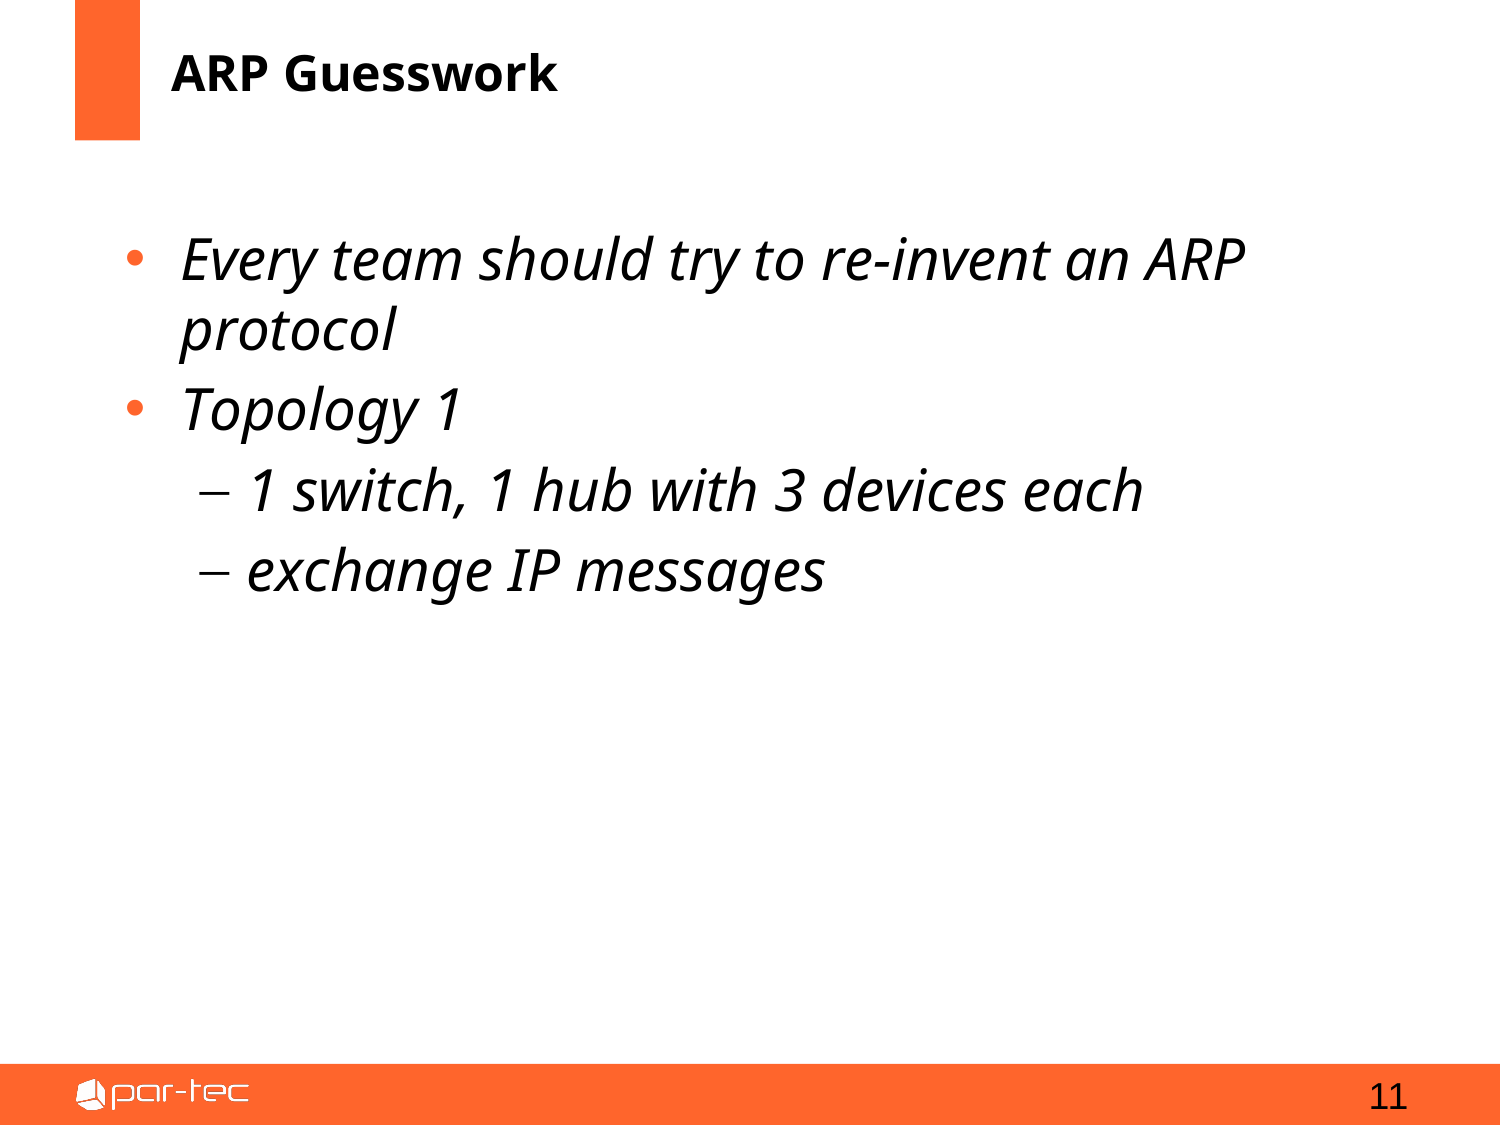

ARP Guesswork
Every team should try to re-invent an ARP protocol
Topology 1
1 switch, 1 hub with 3 devices each
exchange IP messages